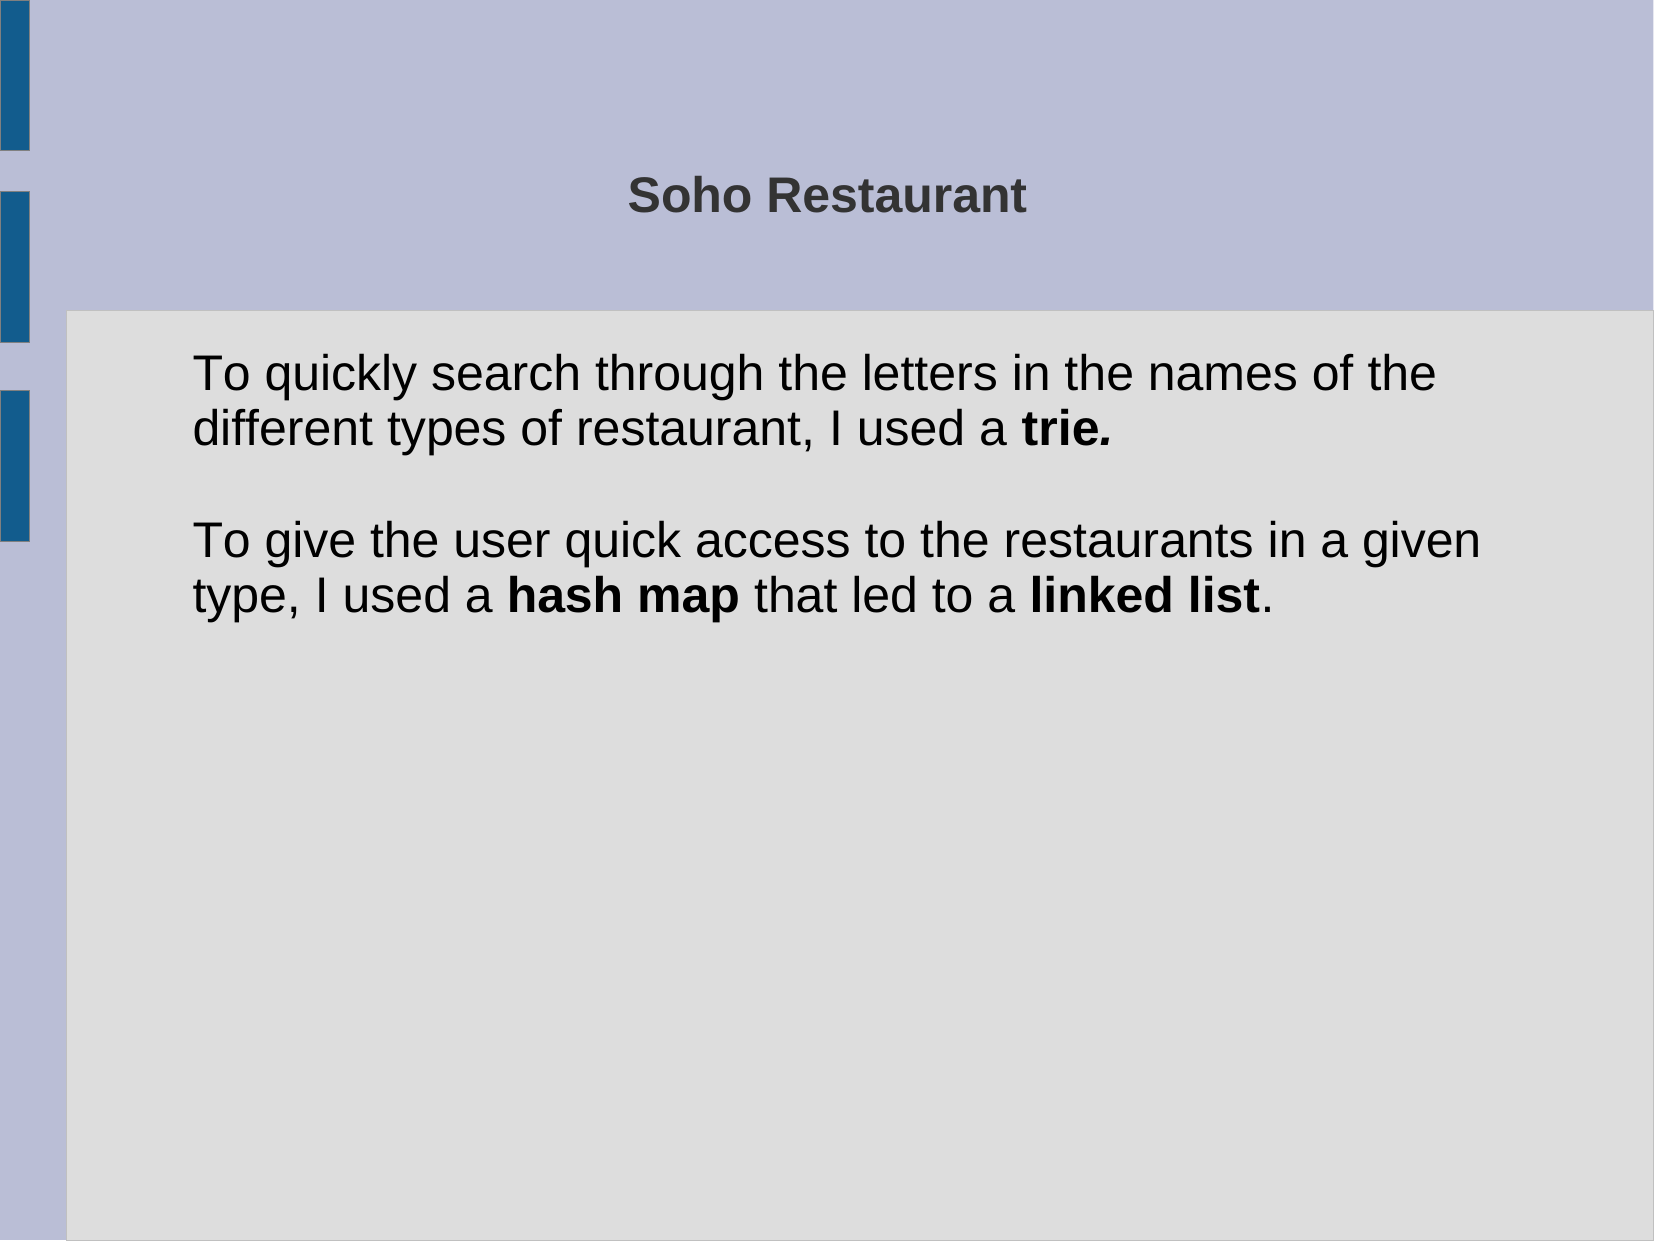

# Soho Restaurant
To quickly search through the letters in the names of the different types of restaurant, I used a trie.
To give the user quick access to the restaurants in a given type, I used a hash map that led to a linked list.